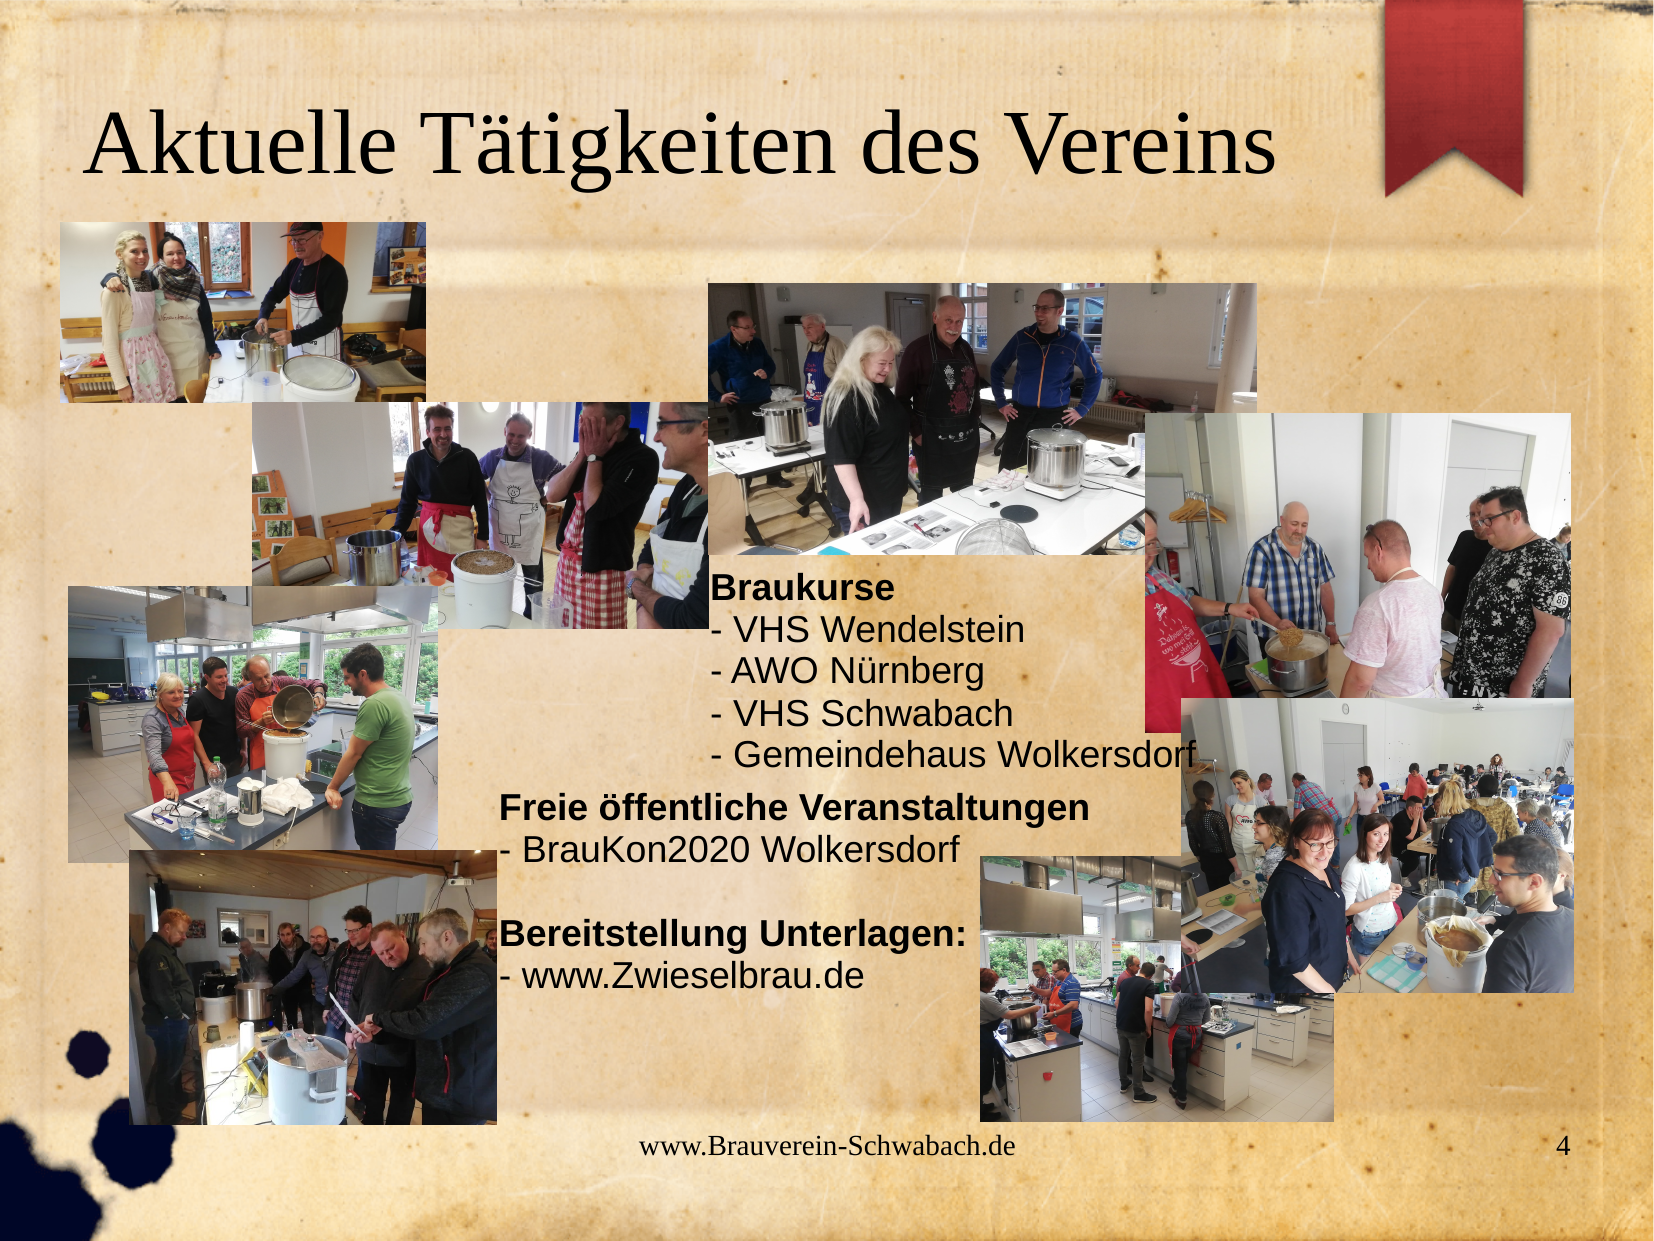

# Aktuelle Tätigkeiten des Vereins
Braukurse
- VHS Wendelstein
- AWO Nürnberg
- VHS Schwabach
- Gemeindehaus Wolkersdorf
Freie öffentliche Veranstaltungen
- BrauKon2020 Wolkersdorf
Bereitstellung Unterlagen:
- www.Zwieselbrau.de
www.Brauverein-Schwabach.de
4